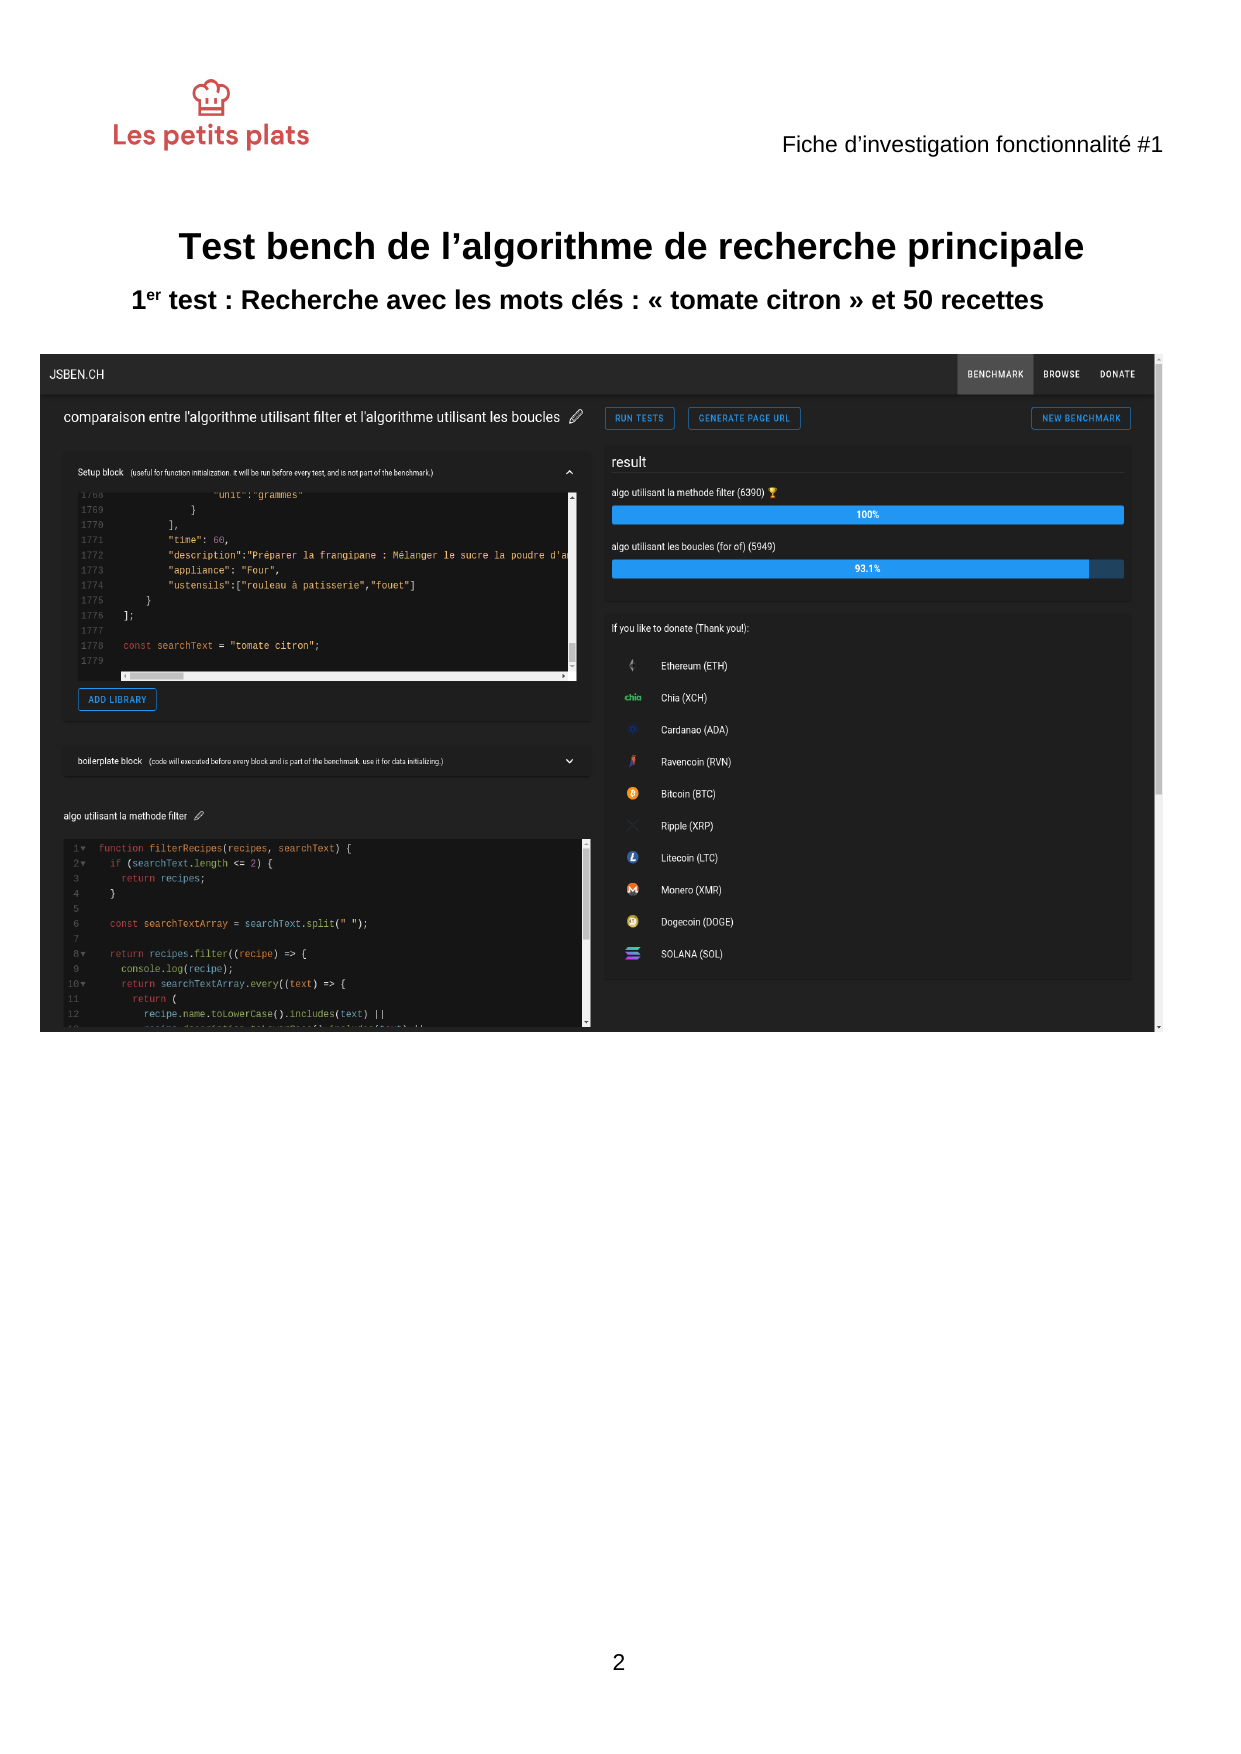

Fiche d’investigation fonctionnalité #1
1er test : Recherche avec les mots clés : « tomate citron » et 50 recettes
Test bench de l’algorithme de recherche principale
2